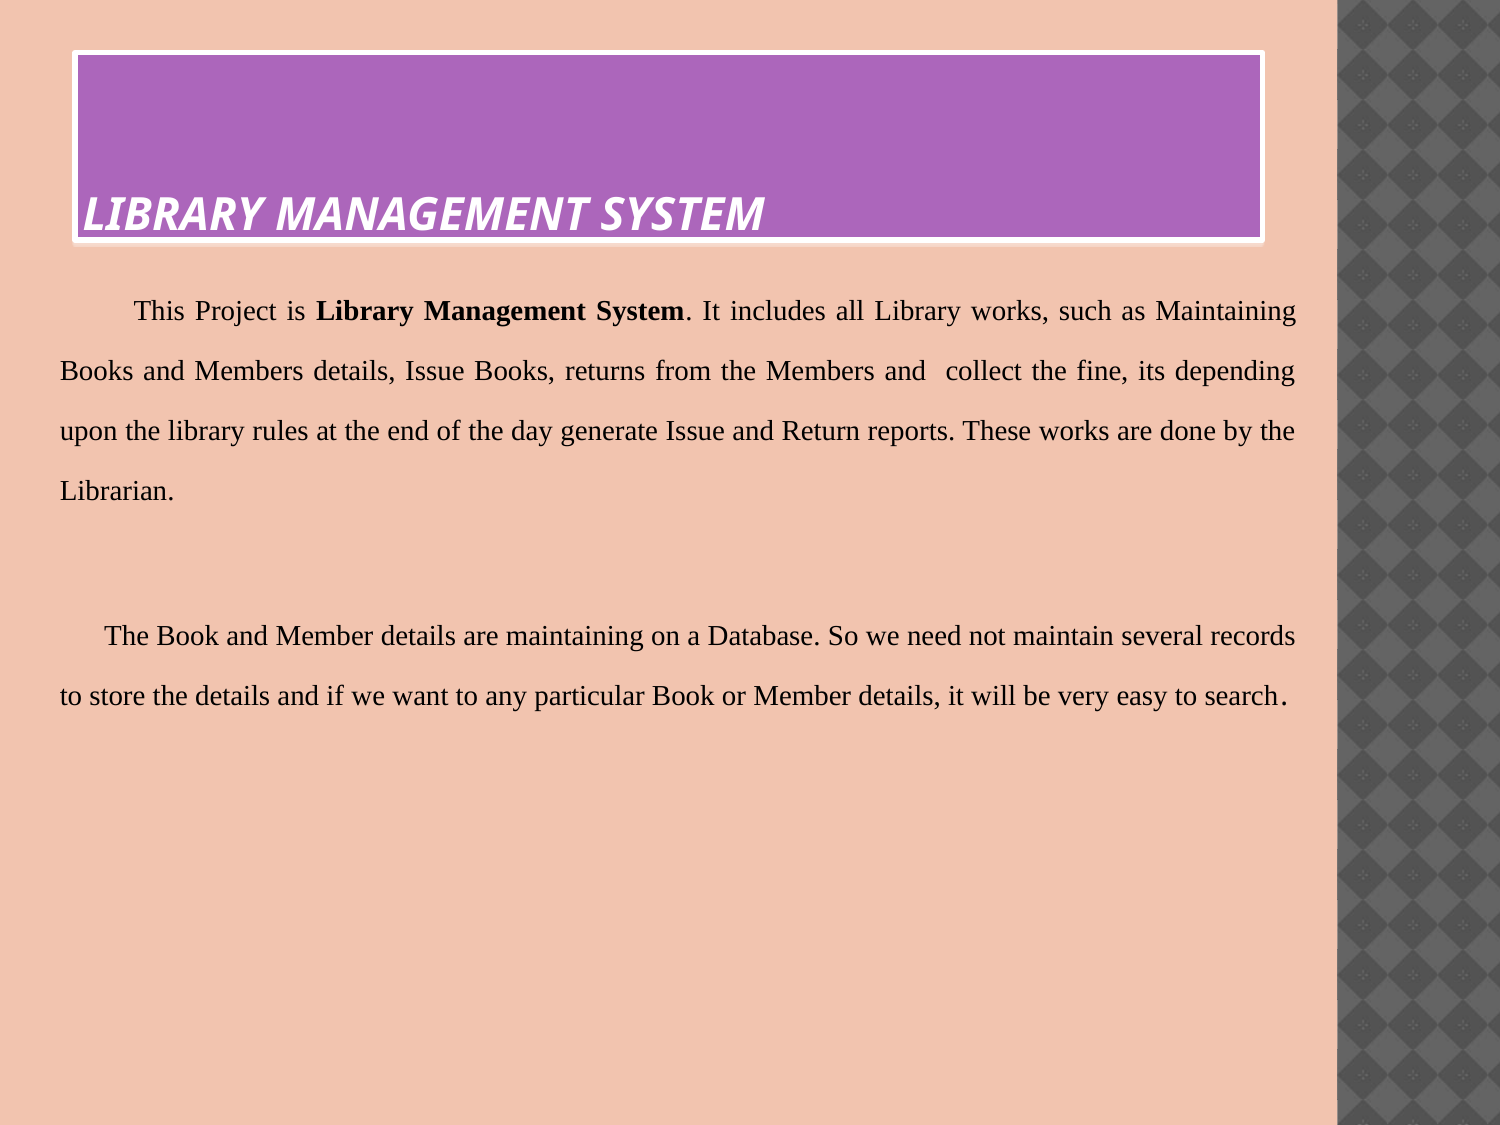

# LIBRARY MANAGEMENT SYSTEM
		This Project is Library Management System. It includes all Library works, such as Maintaining Books and Members details, Issue Books, returns from the Members and collect the fine, its depending upon the library rules at the end of the day generate Issue and Return reports. These works are done by the Librarian.
 The Book and Member details are maintaining on a Database. So we need not maintain several records to store the details and if we want to any particular Book or Member details, it will be very easy to search.